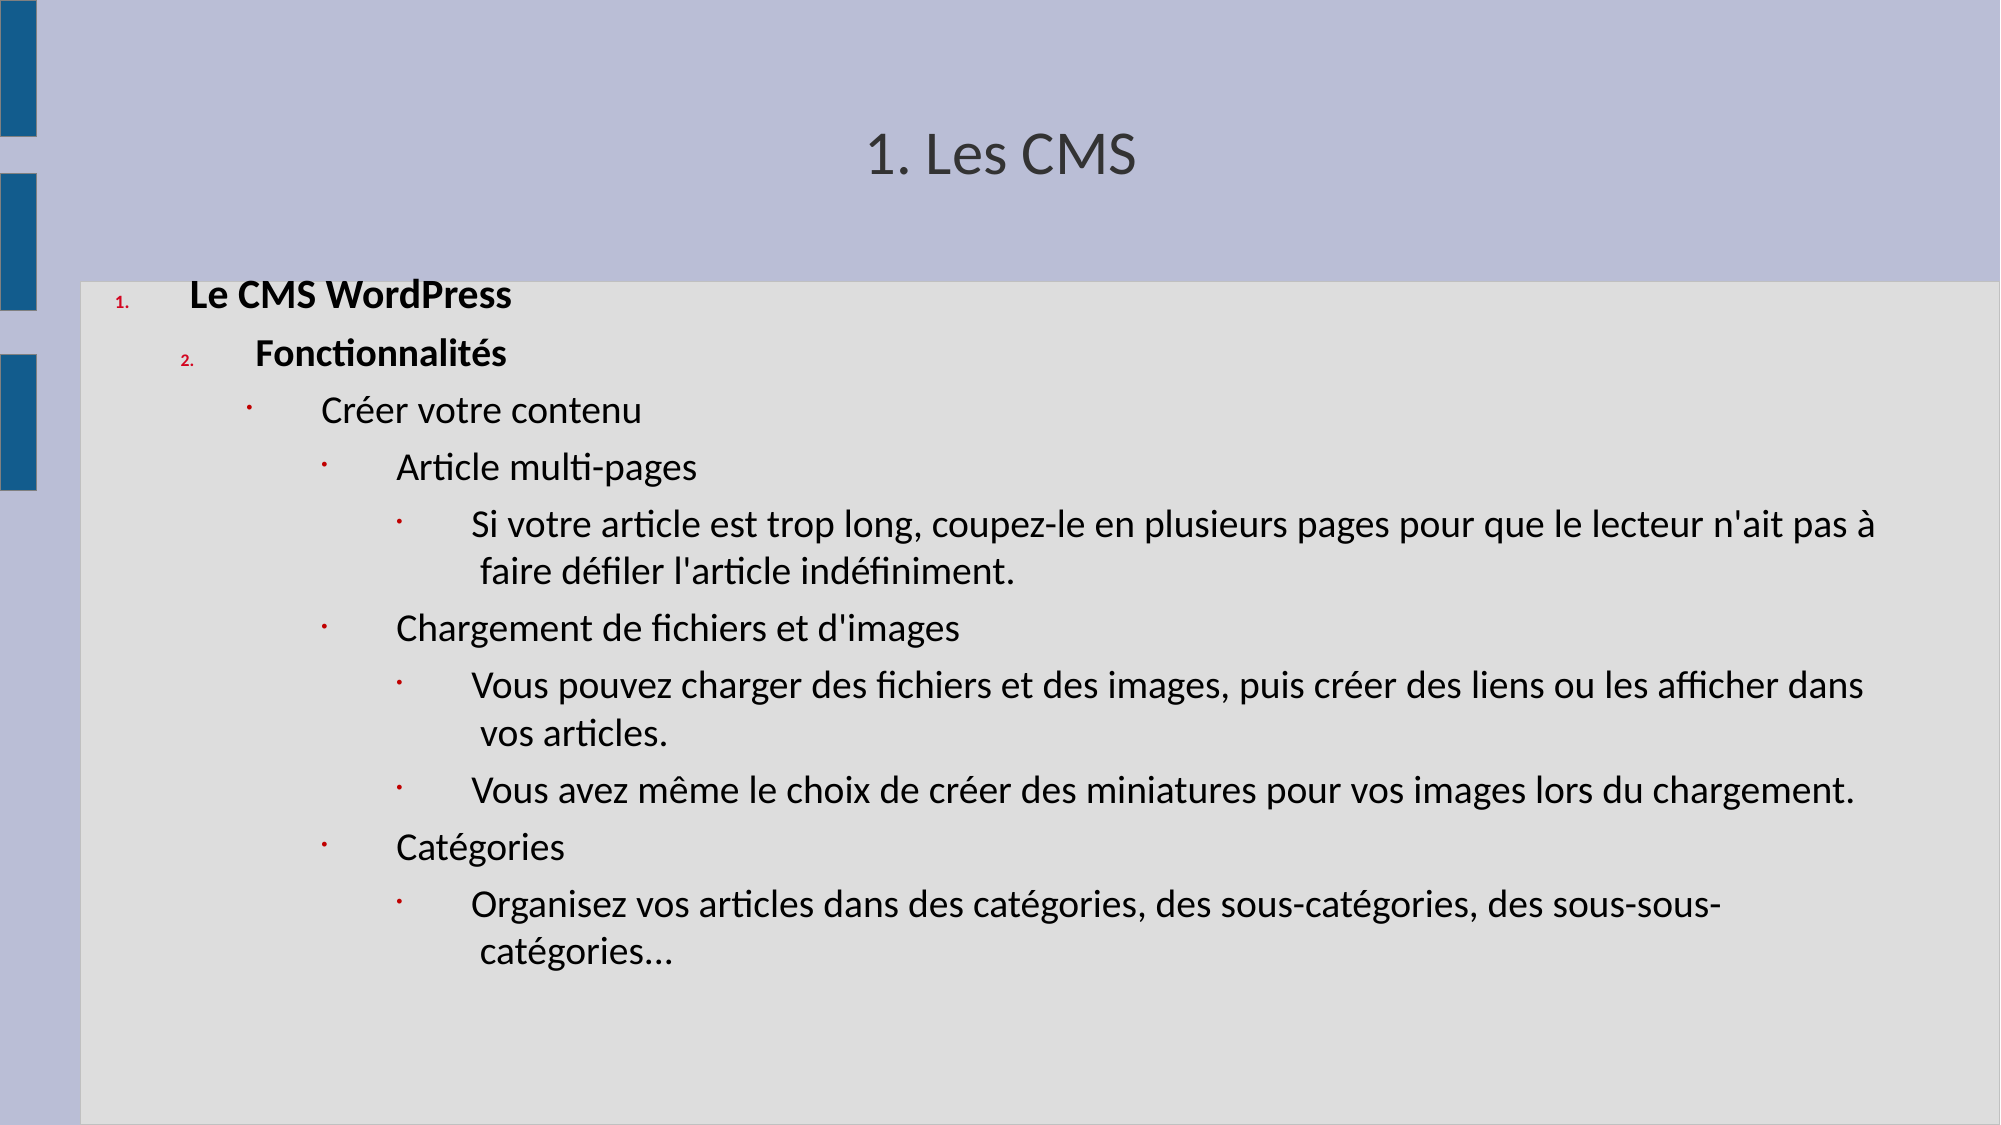

# 1. Les CMS
Le CMS WordPress
Fonctionnalités
Créer votre contenu
Article multi-pages
Si votre article est trop long, coupez-le en plusieurs pages pour que le lecteur n'ait pas à faire défiler l'article indéfiniment.
Chargement de fichiers et d'images
Vous pouvez charger des fichiers et des images, puis créer des liens ou les afficher dans vos articles.
Vous avez même le choix de créer des miniatures pour vos images lors du chargement.
Catégories
Organisez vos articles dans des catégories, des sous-catégories, des sous-sous- catégories...